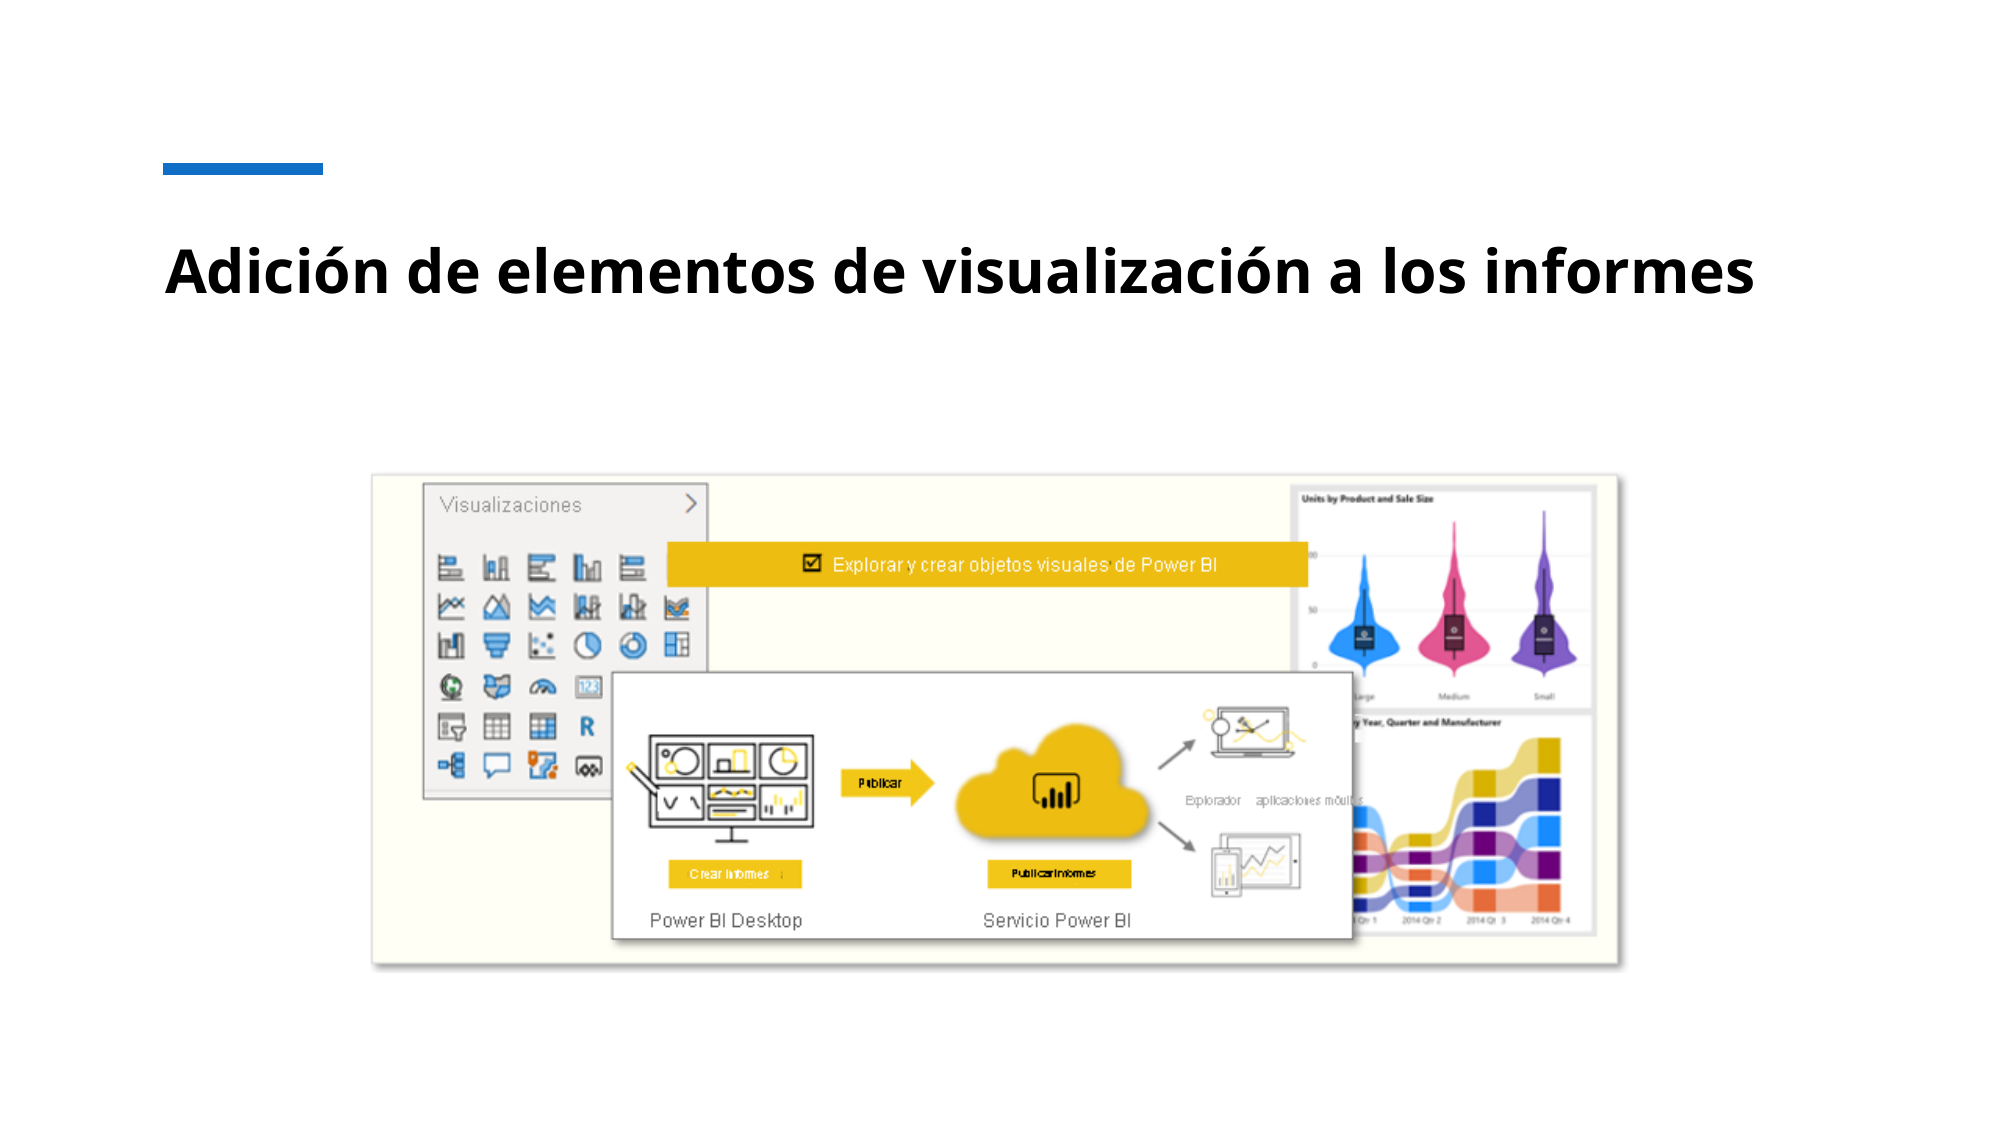

# Adición de elementos de visualización a los informes